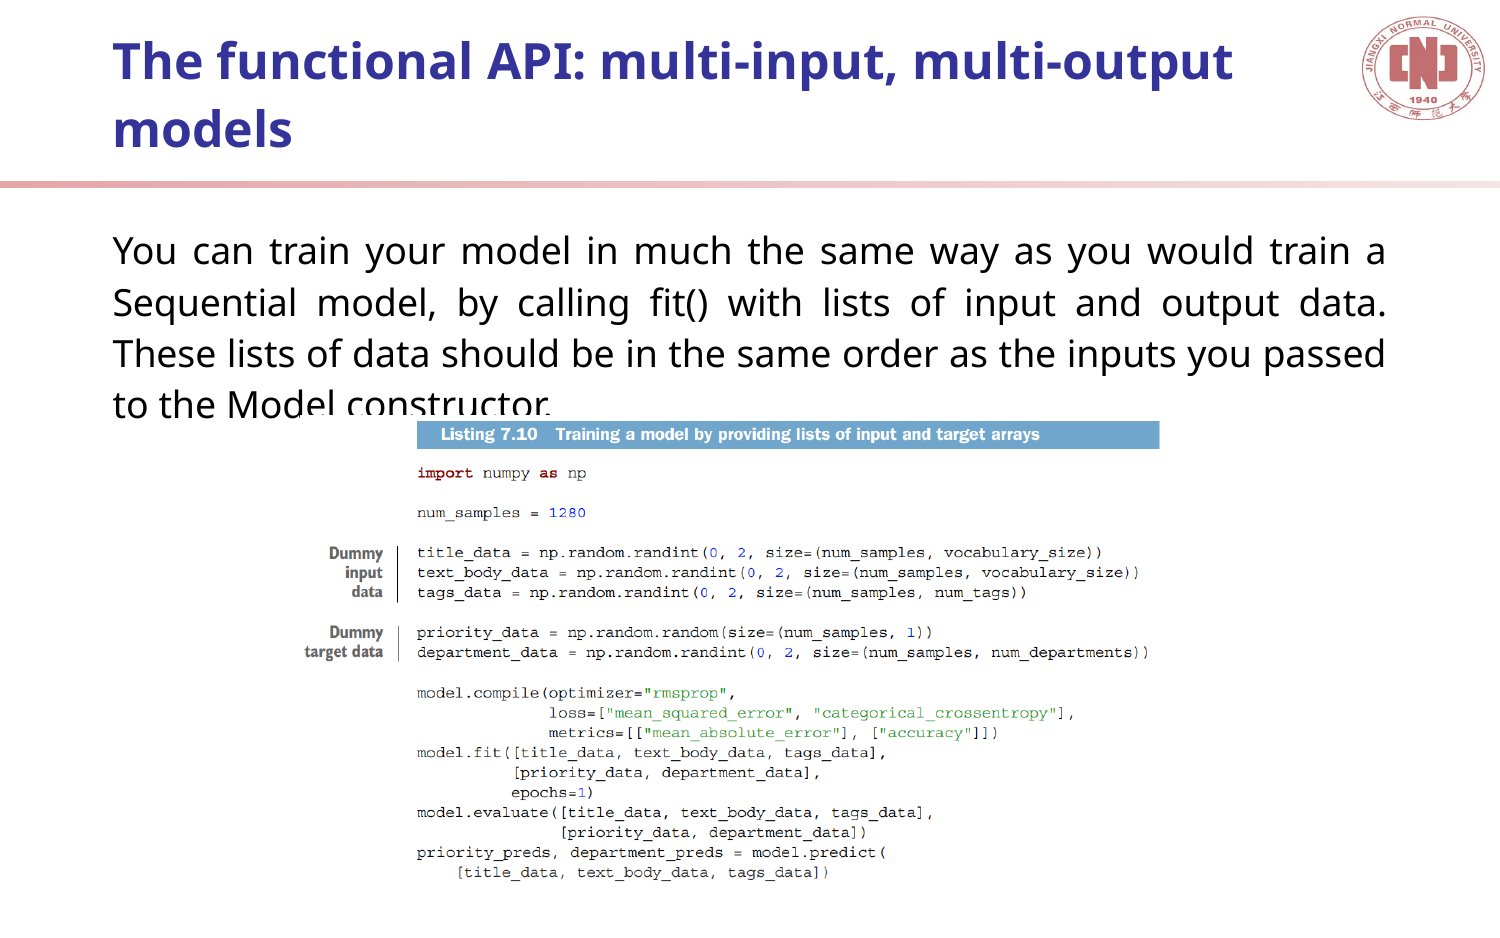

# The functional API: multi-input, multi-output models
You can train your model in much the same way as you would train a Sequential model, by calling fit() with lists of input and output data. These lists of data should be in the same order as the inputs you passed to the Model constructor.